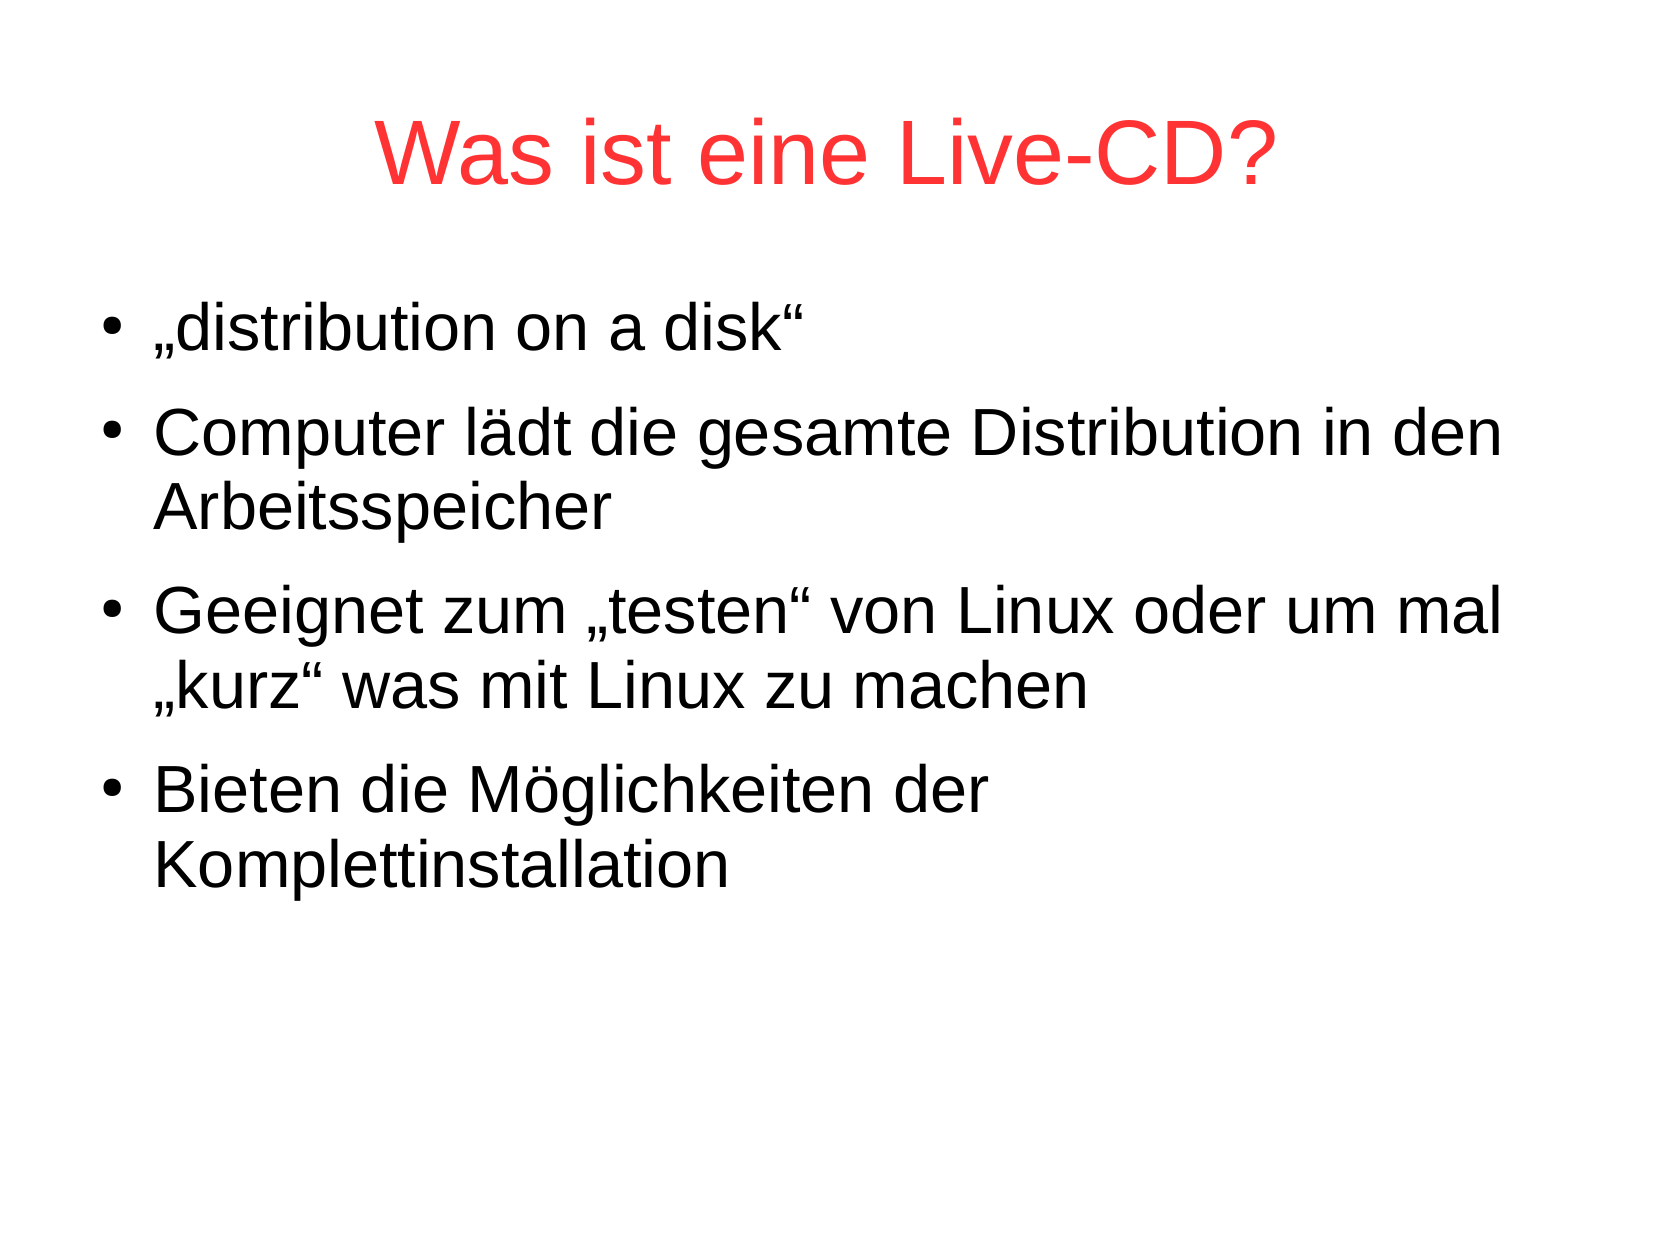

# Was ist eine Live-CD?
„distribution on a disk“
Computer lädt die gesamte Distribution in den Arbeitsspeicher
Geeignet zum „testen“ von Linux oder um mal „kurz“ was mit Linux zu machen
Bieten die Möglichkeiten der Komplettinstallation